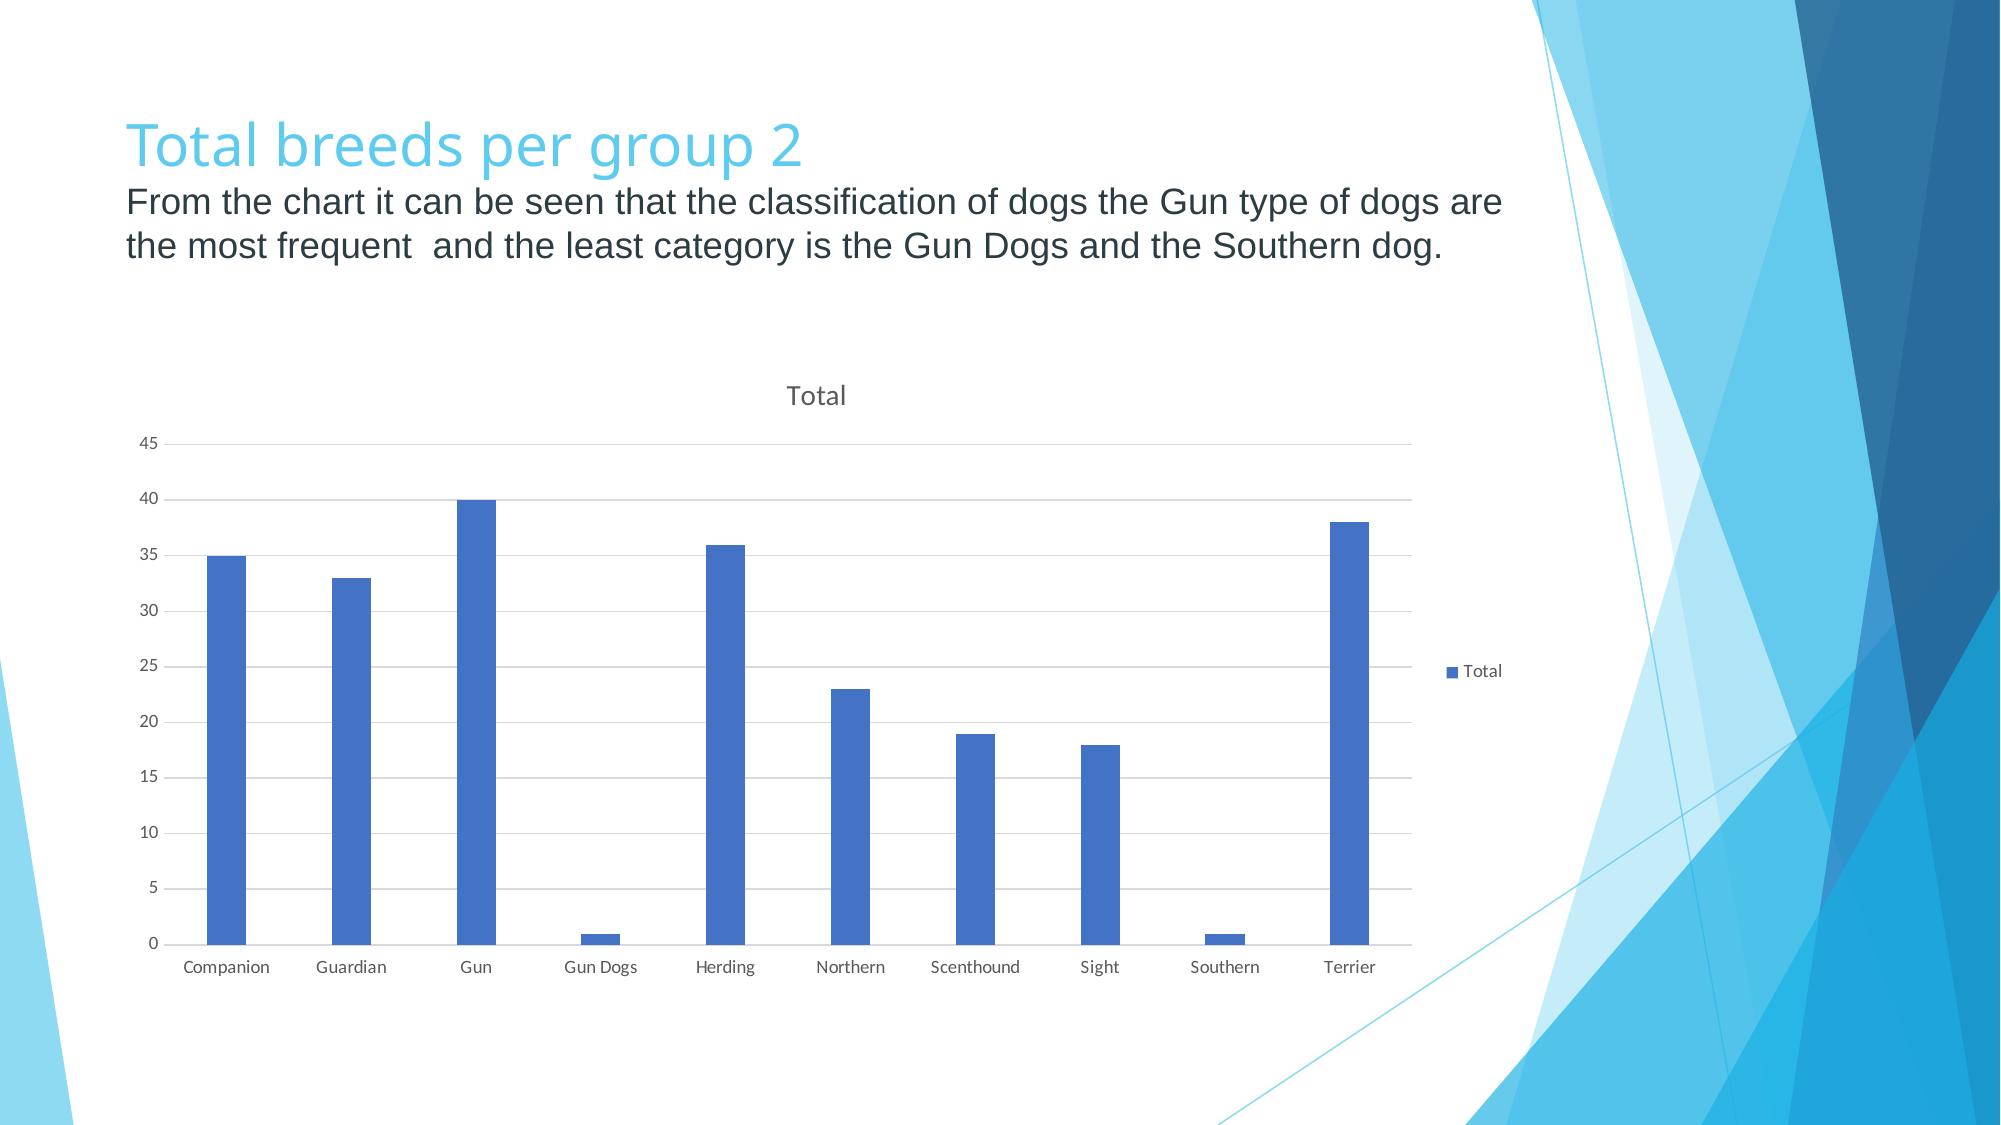

# Total breeds per group 2 From the chart it can be seen that the classification of dogs the Gun type of dogs are the most frequent and the least category is the Gun Dogs and the Southern dog.
### Chart: Total
| Category | Total |
|---|---|
| Companion | 35.0 |
| Guardian | 33.0 |
| Gun | 40.0 |
| Gun Dogs | 1.0 |
| Herding | 36.0 |
| Northern | 23.0 |
| Scenthound | 19.0 |
| Sight | 18.0 |
| Southern | 1.0 |
| Terrier | 38.0 |